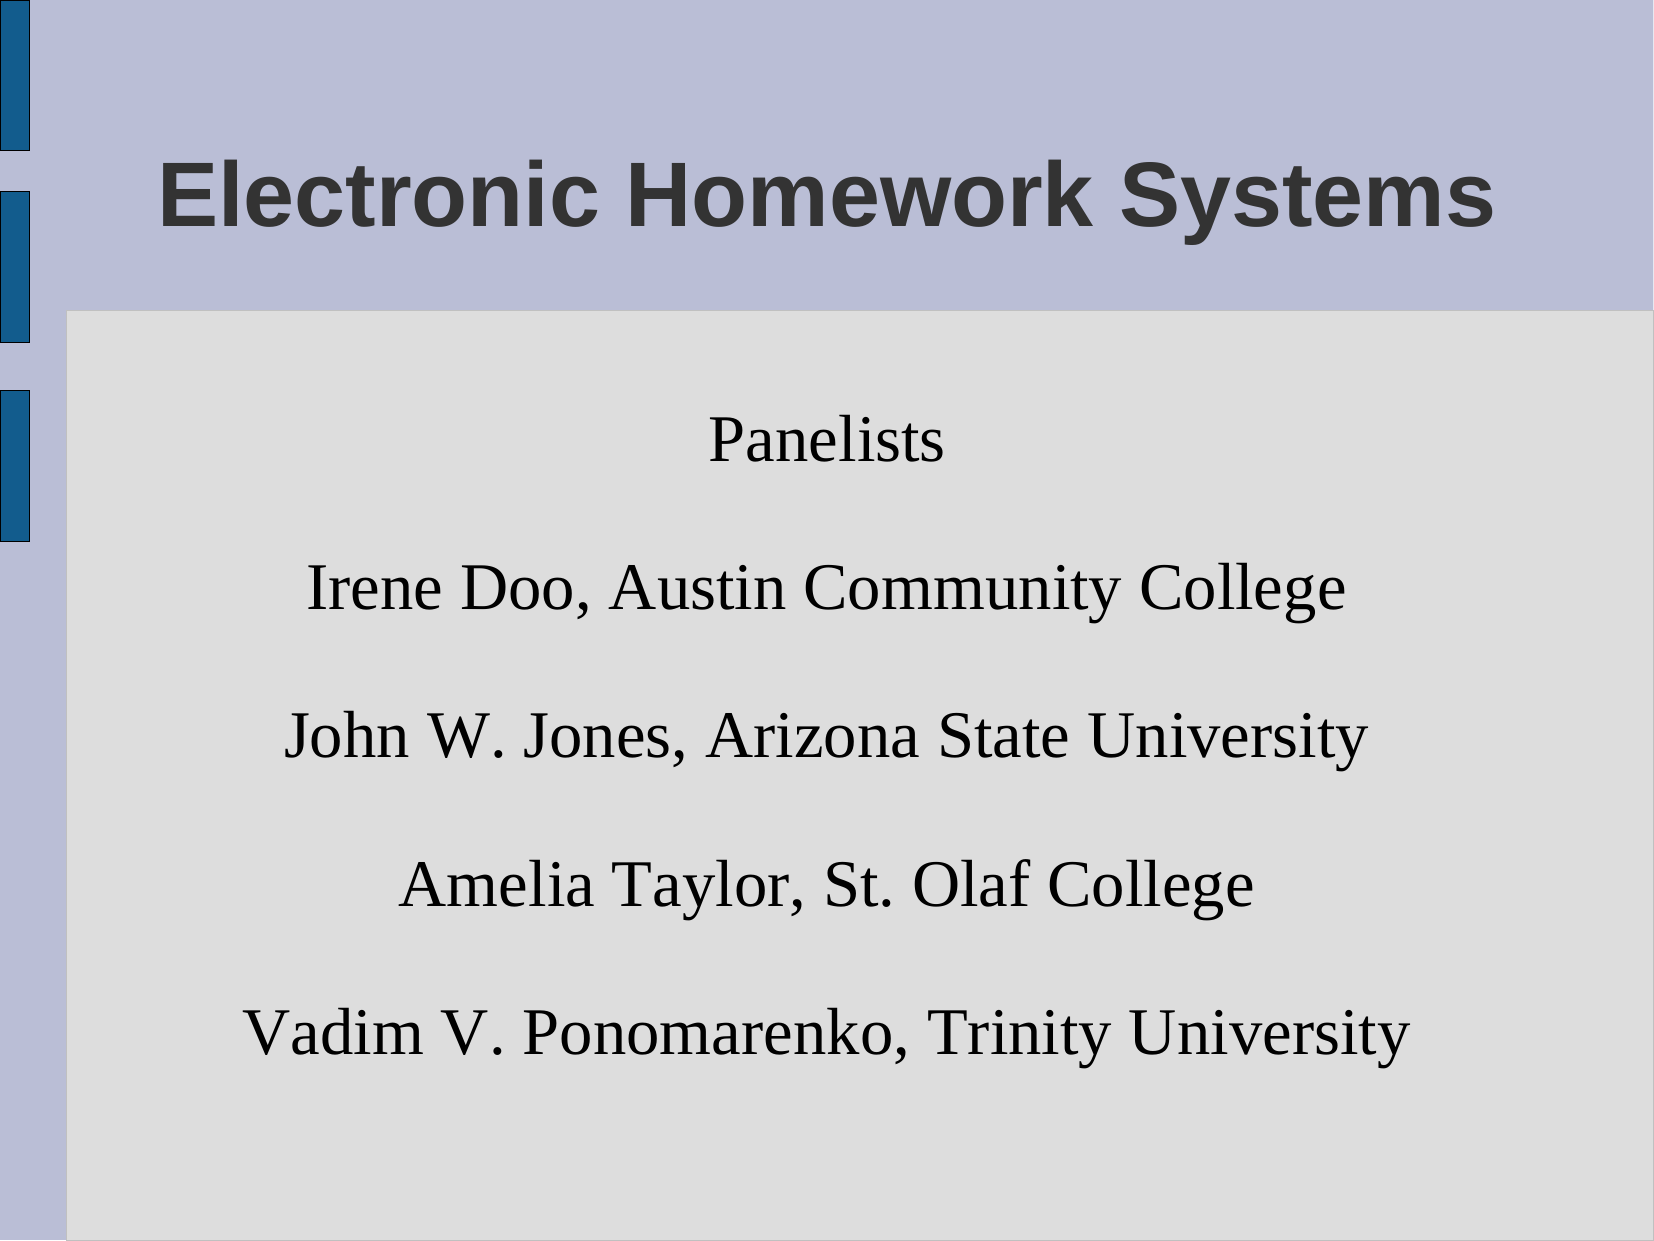

# Electronic Homework Systems
Panelists
Irene Doo, Austin Community College
John W. Jones, Arizona State University
Amelia Taylor, St. Olaf College
Vadim V. Ponomarenko, Trinity University